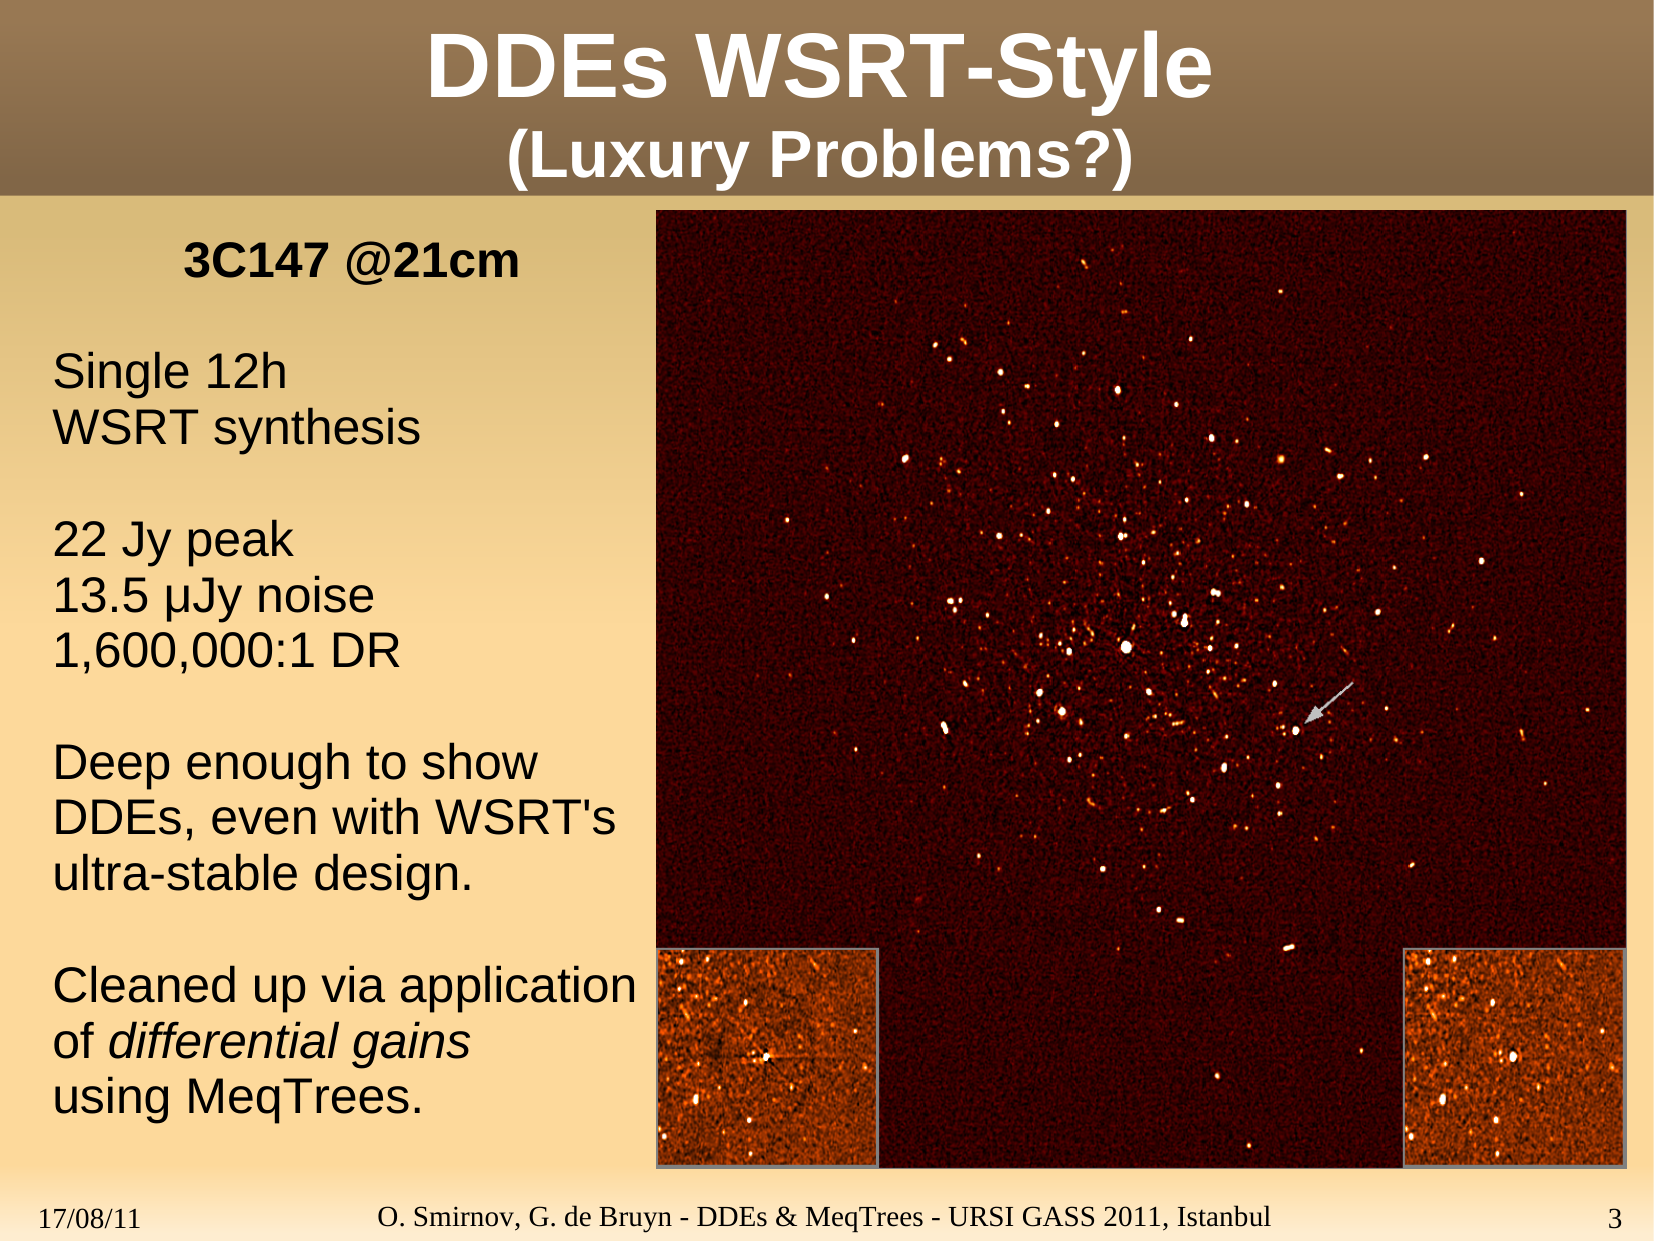

# DDEs WSRT-Style (Luxury Problems?)
3C147 @21cm
Single 12h
WSRT synthesis
22 Jy peak
13.5 μJy noise
1,600,000:1 DR
Deep enough to show
DDEs, even with WSRT's
ultra-stable design.
Cleaned up via application
of differential gains
using MeqTrees.
O. Smirnov, G. de Bruyn - DDEs & MeqTrees - URSI GASS 2011, Istanbul
17/08/11
3